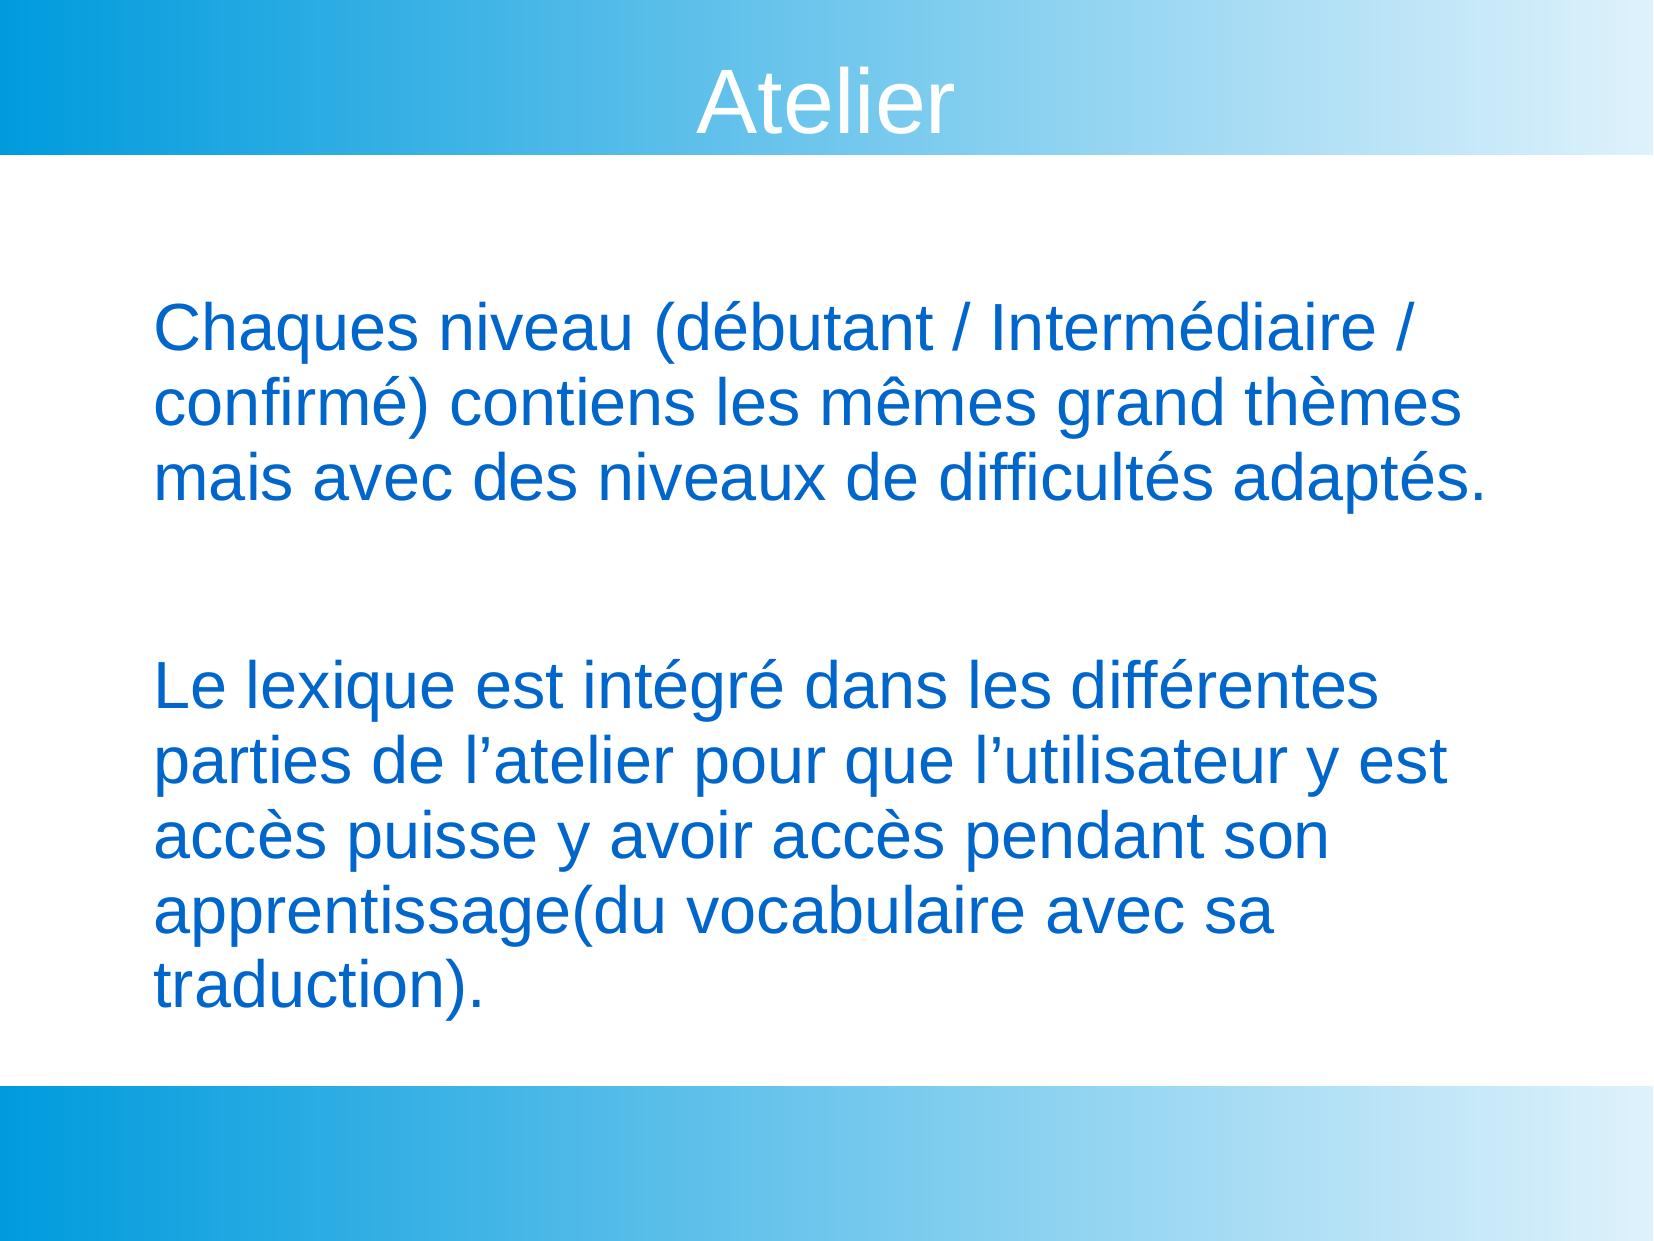

# Atelier
Chaques niveau (débutant / Intermédiaire / confirmé) contiens les mêmes grand thèmes mais avec des niveaux de difficultés adaptés.
Le lexique est intégré dans les différentes parties de l’atelier pour que l’utilisateur y est accès puisse y avoir accès pendant son apprentissage(du vocabulaire avec sa traduction).